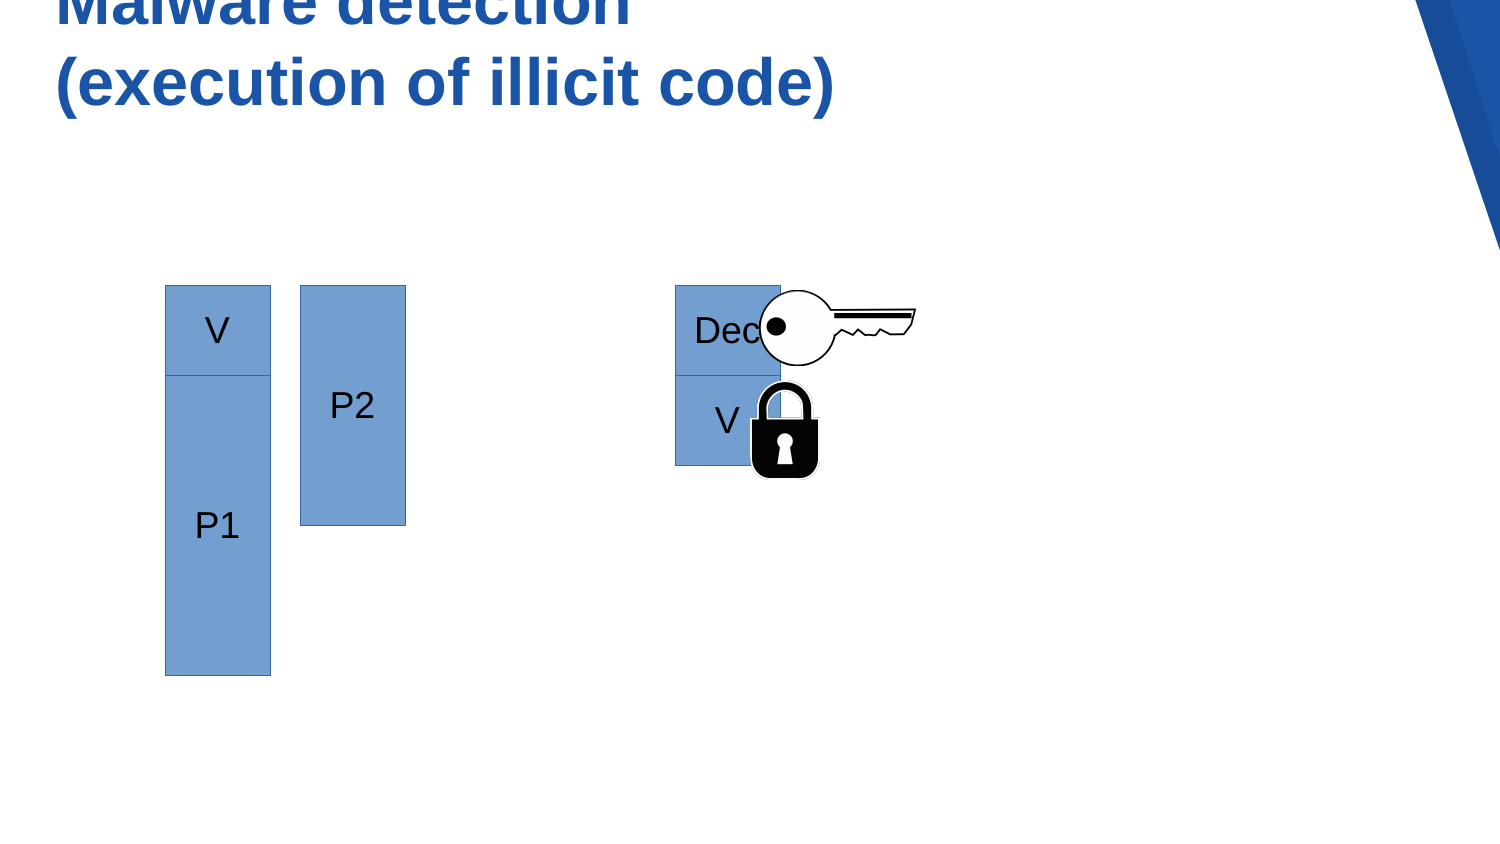

# Malware detection (execution of illicit code)
V
P2
Dec
P1
V